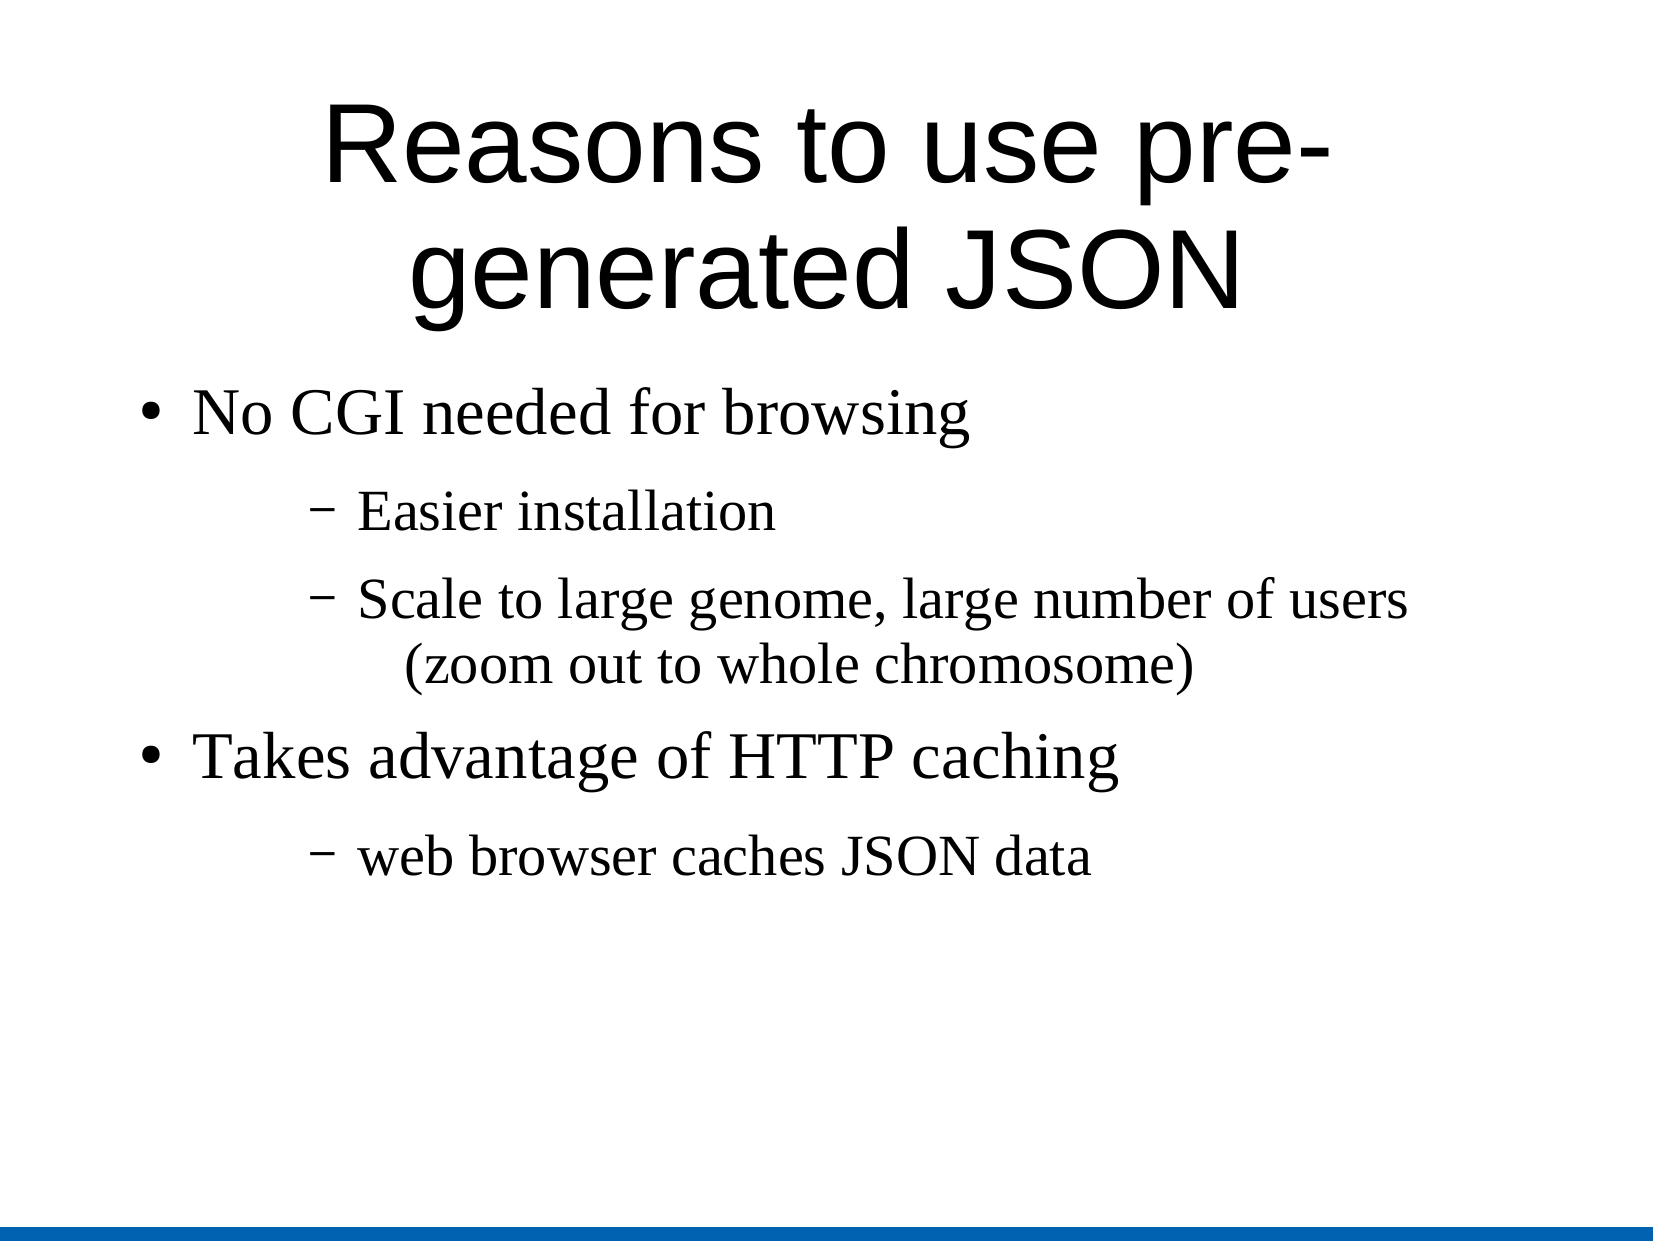

# Reasons to use pre-generated JSON
No CGI needed for browsing
Easier installation
Scale to large genome, large number of users (zoom out to whole chromosome)
Takes advantage of HTTP caching
web browser caches JSON data